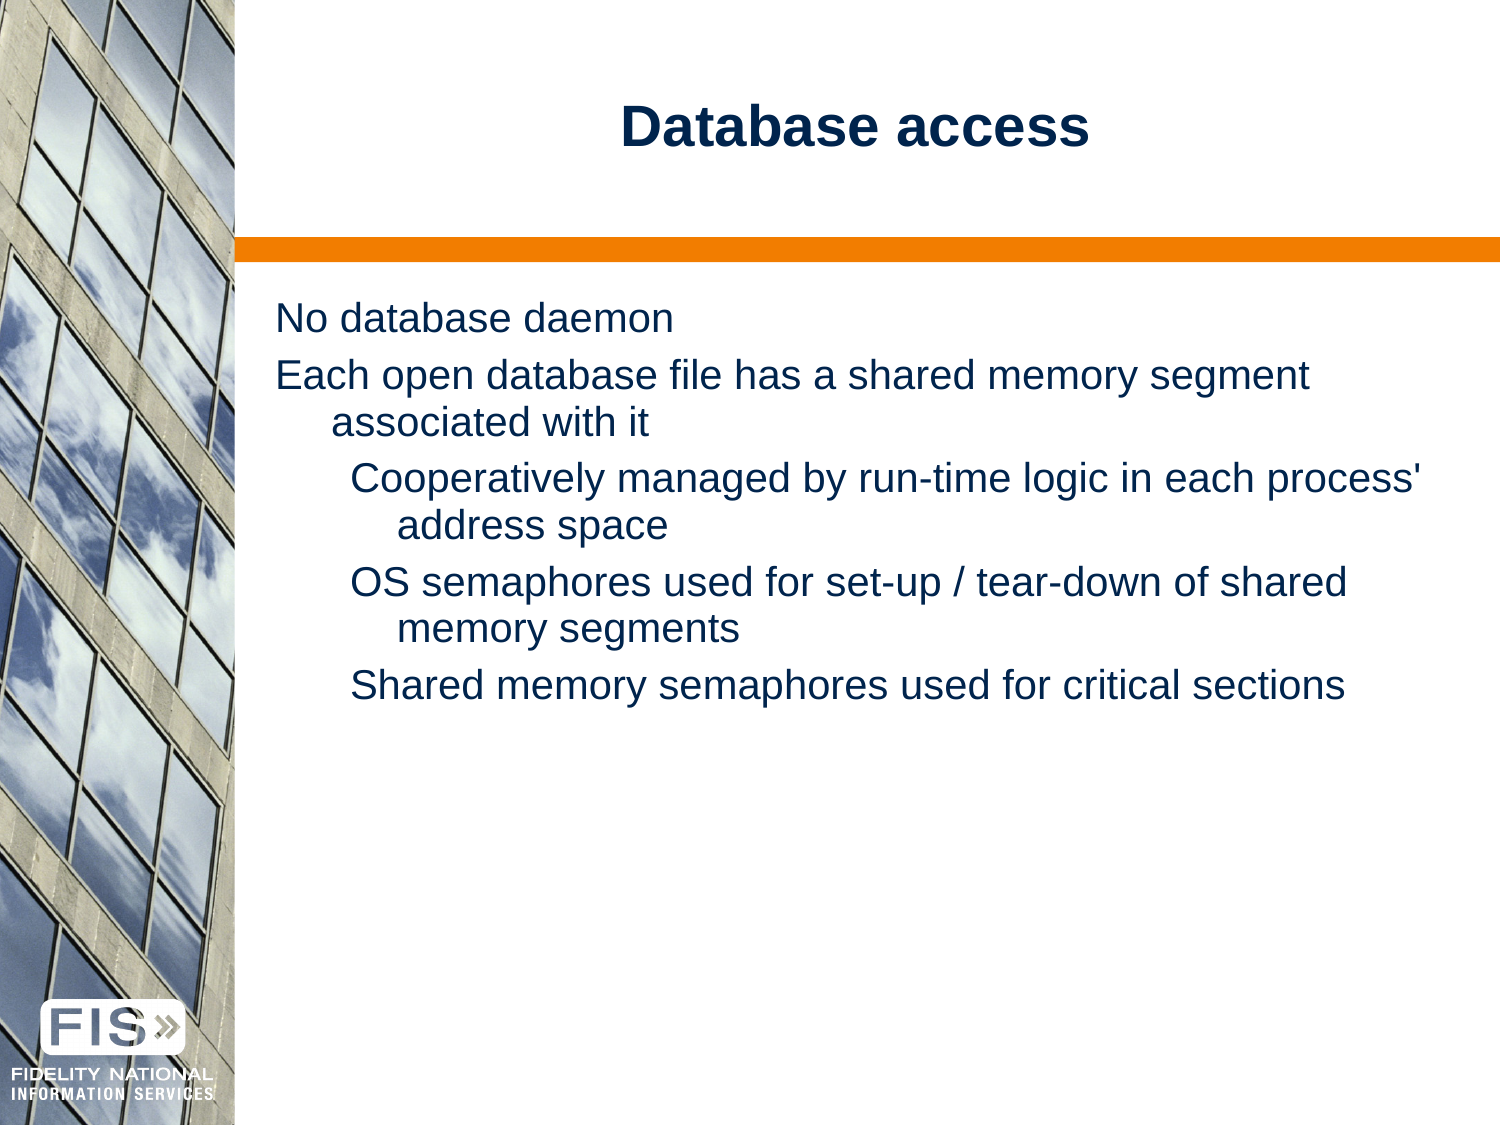

# Database access
No database daemon
Each open database file has a shared memory segment associated with it
Cooperatively managed by run-time logic in each process' address space
OS semaphores used for set-up / tear-down of shared memory segments
Shared memory semaphores used for critical sections